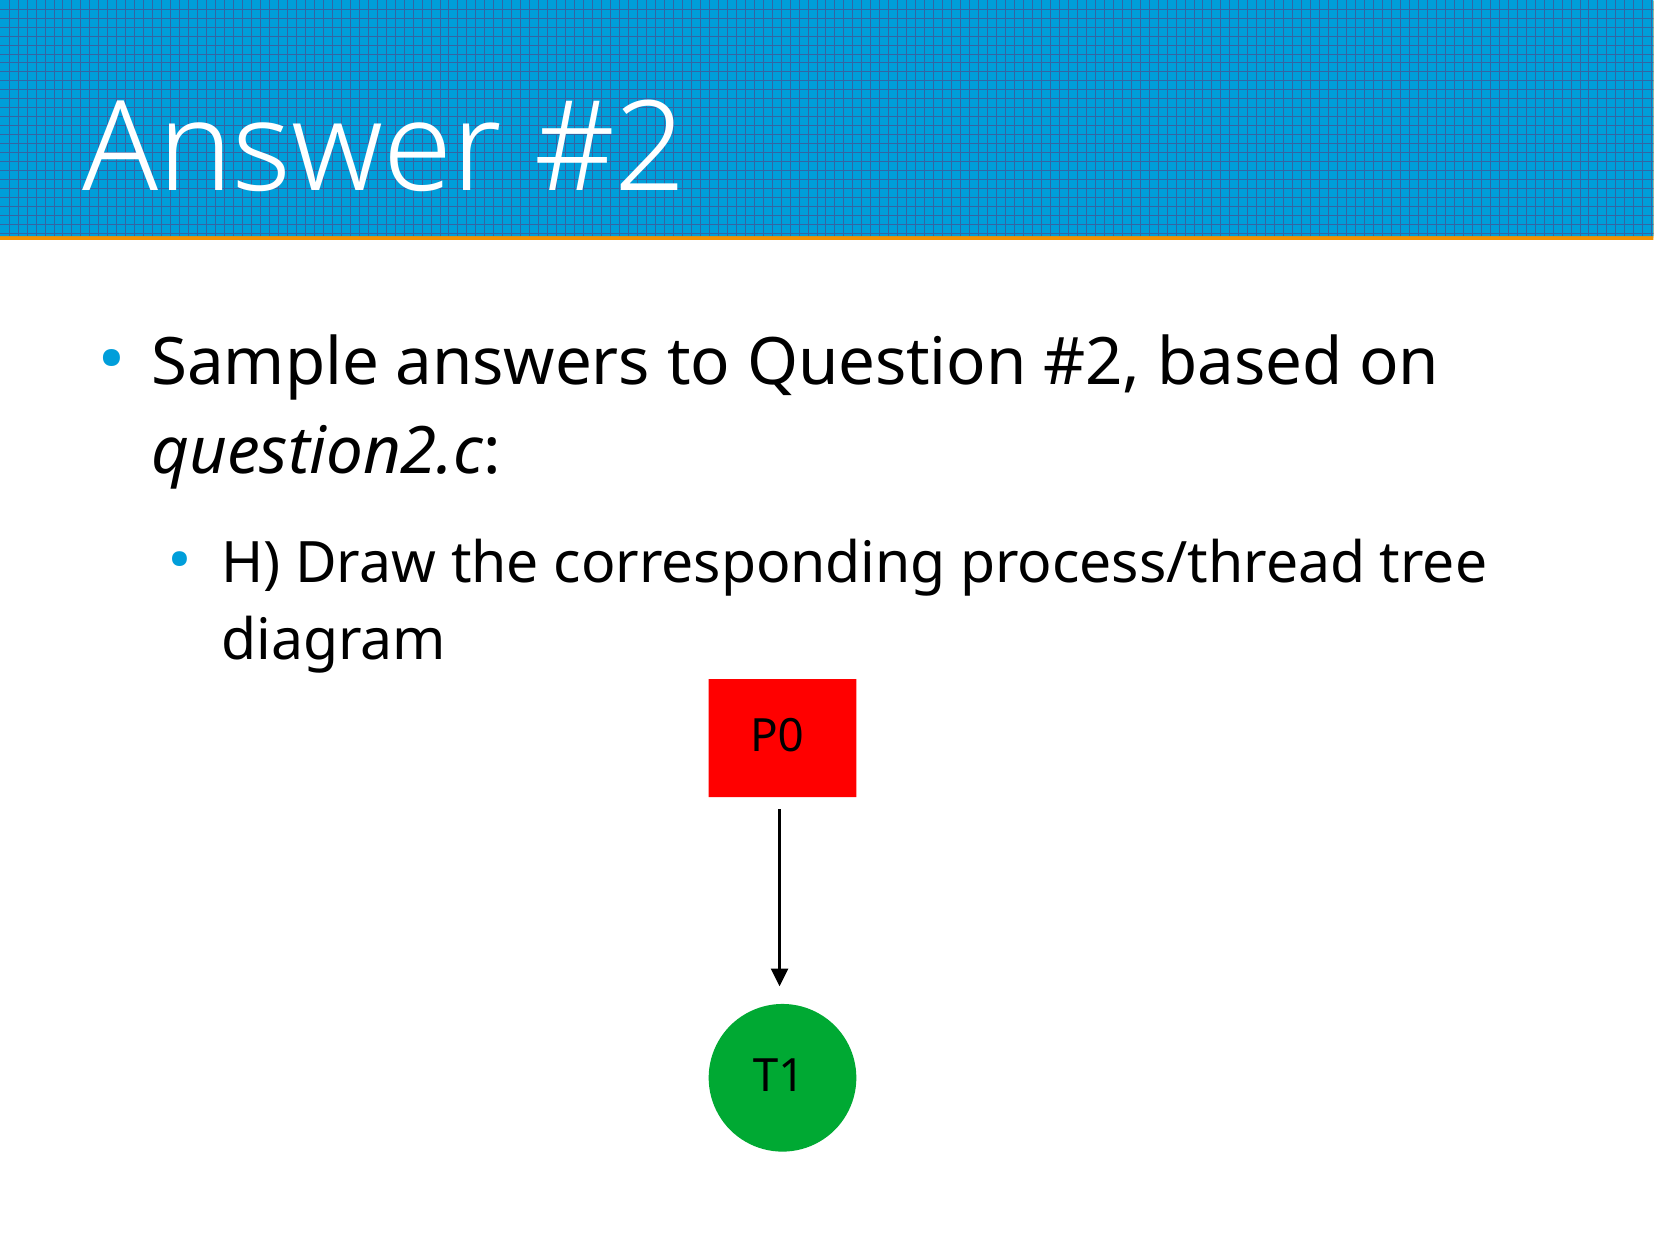

# Answer #2
Sample answers to Question #2, based on question2.c:
H) Draw the corresponding process/thread tree diagram
P0
T1